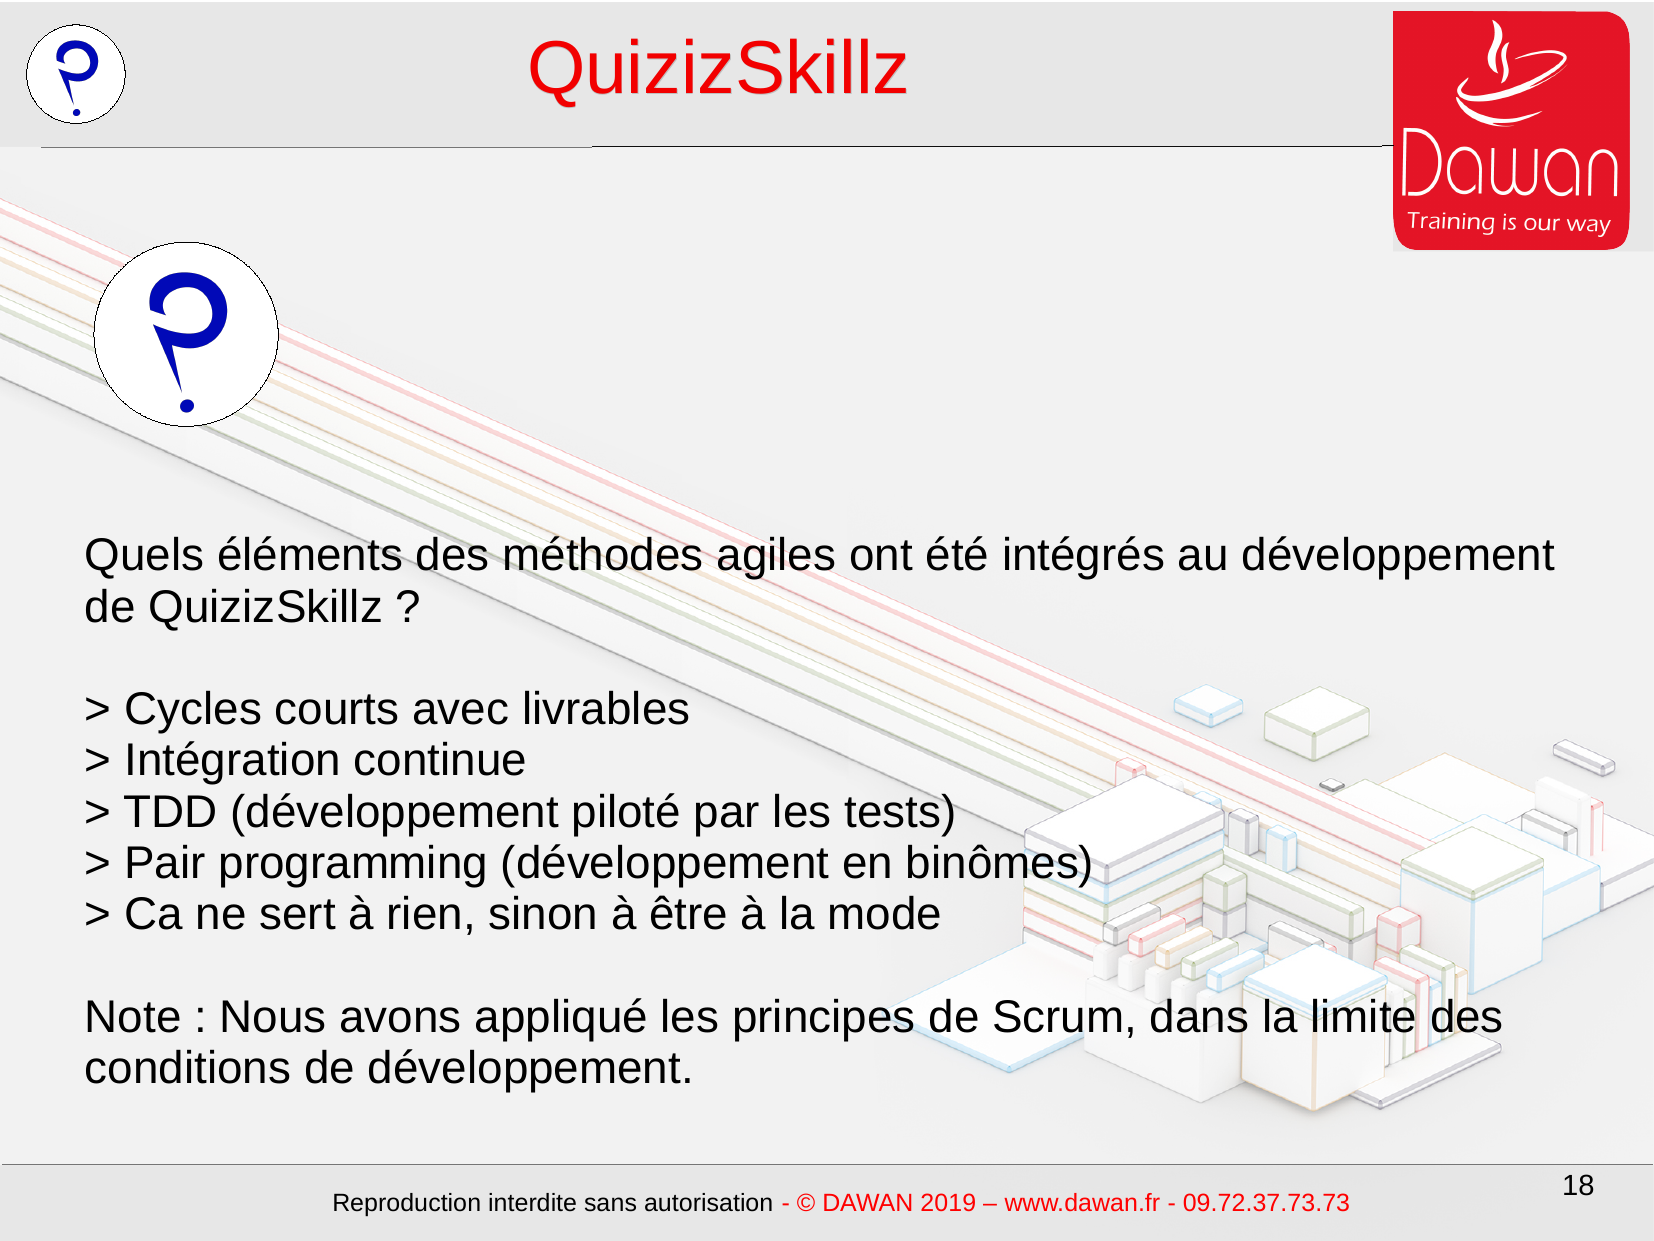

# QuizizSkillz
Quels éléments des méthodes agiles ont été intégrés au développement de QuizizSkillz ?
> Cycles courts avec livrables
> Intégration continue
> TDD (développement piloté par les tests)
> Pair programming (développement en binômes)
> Ca ne sert à rien, sinon à être à la mode
Note : Nous avons appliqué les principes de Scrum, dans la limite des conditions de développement.
18